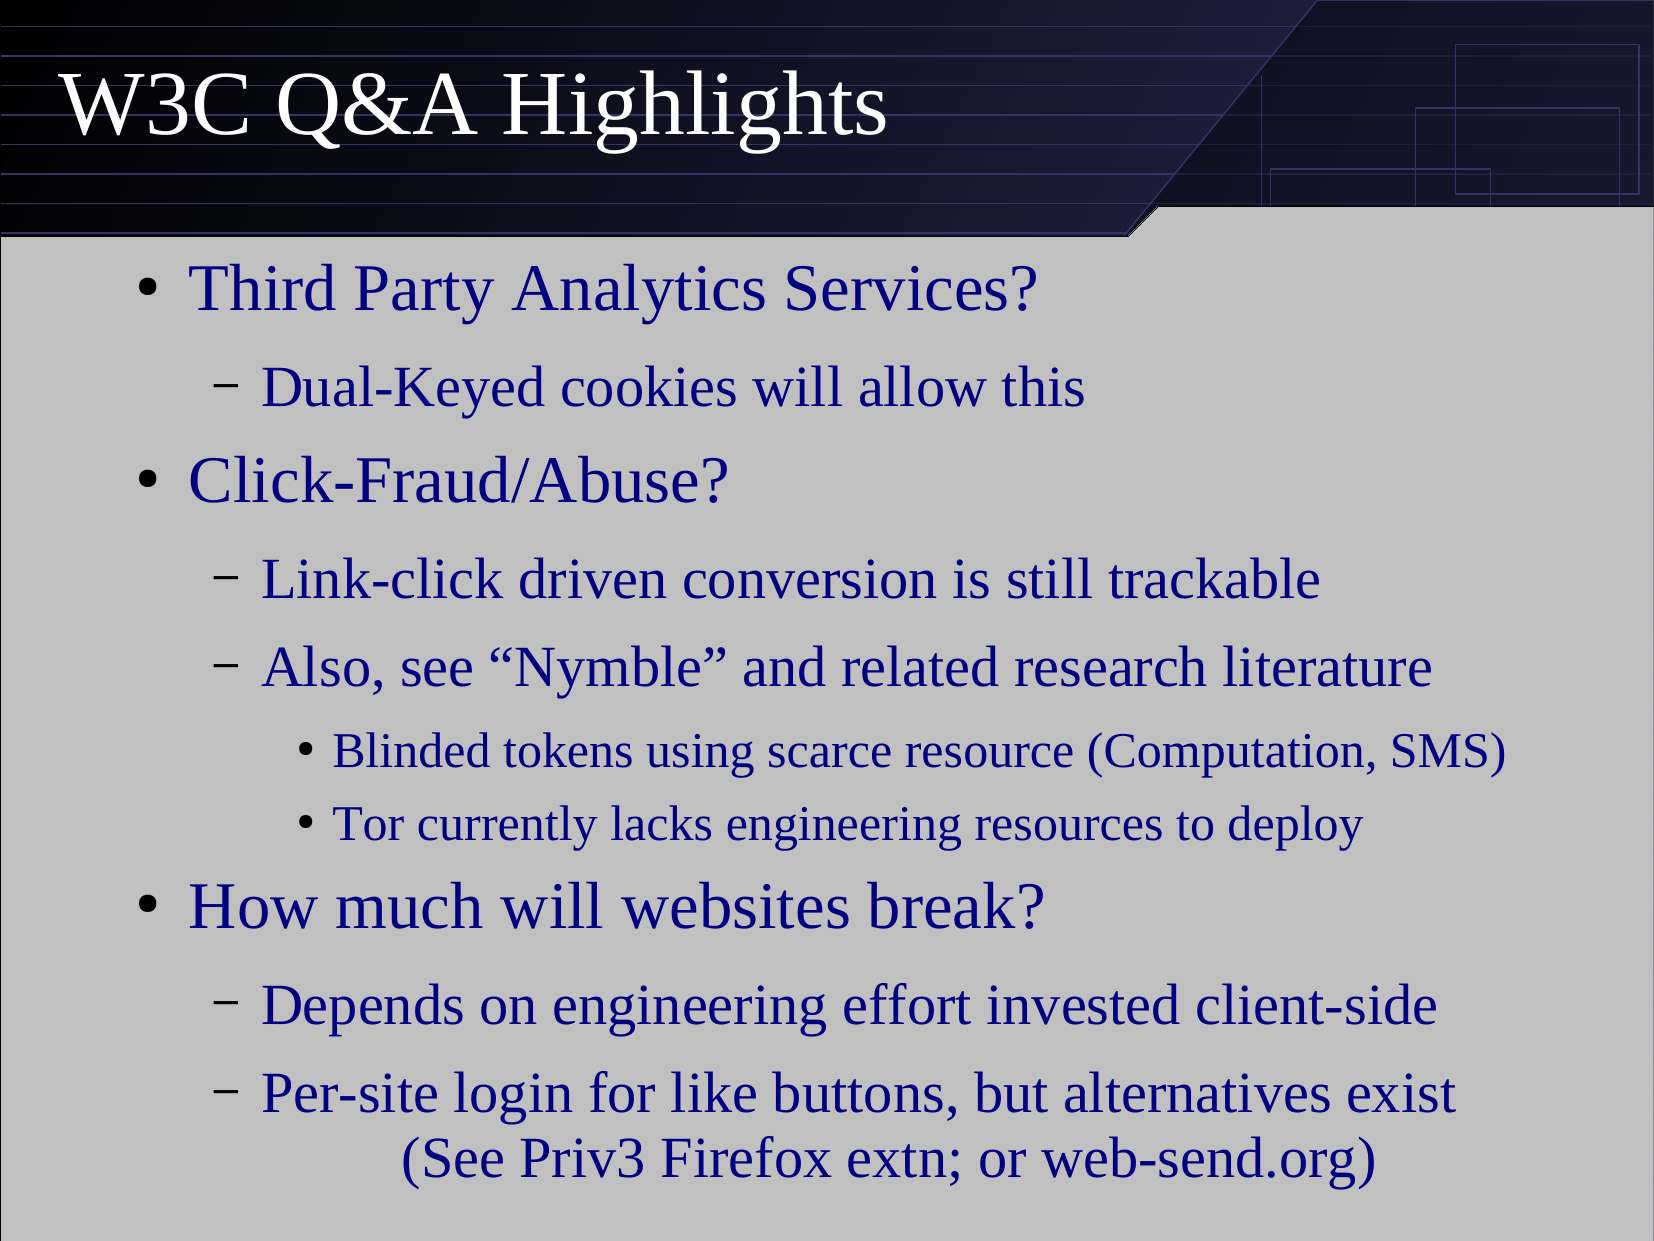

# W3C Q&A Highlights
Third Party Analytics Services?
Dual-Keyed cookies will allow this
Click-Fraud/Abuse?
Link-click driven conversion is still trackable
Also, see “Nymble” and related research literature
Blinded tokens using scarce resource (Computation, SMS)
Tor currently lacks engineering resources to deploy
How much will websites break?
Depends on engineering effort invested client-side
Per-site login for like buttons, but alternatives exist (See Priv3 Firefox extn; or web-send.org)